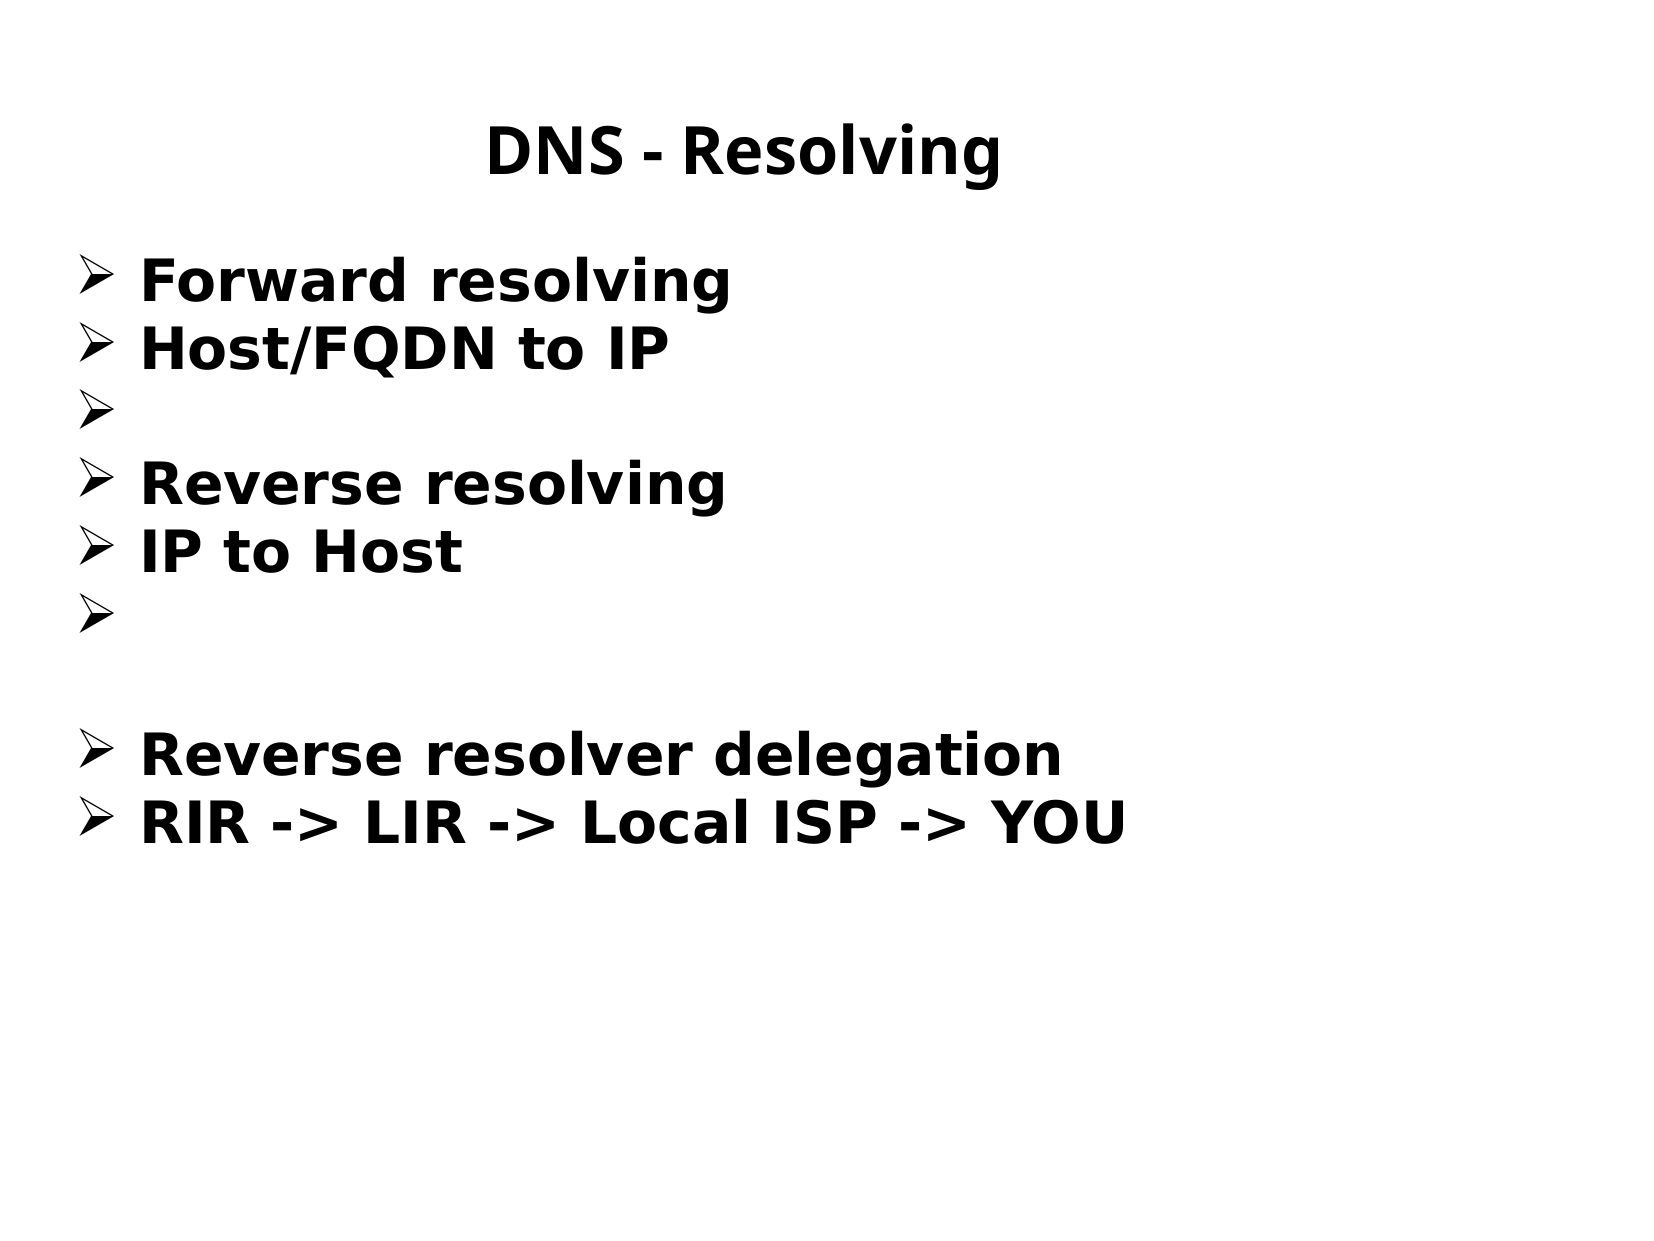

# DNS - Resolving
 Forward resolving
 Host/FQDN to IP
 Reverse resolving
 IP to Host
 Reverse resolver delegation
 RIR -> LIR -> Local ISP -> YOU